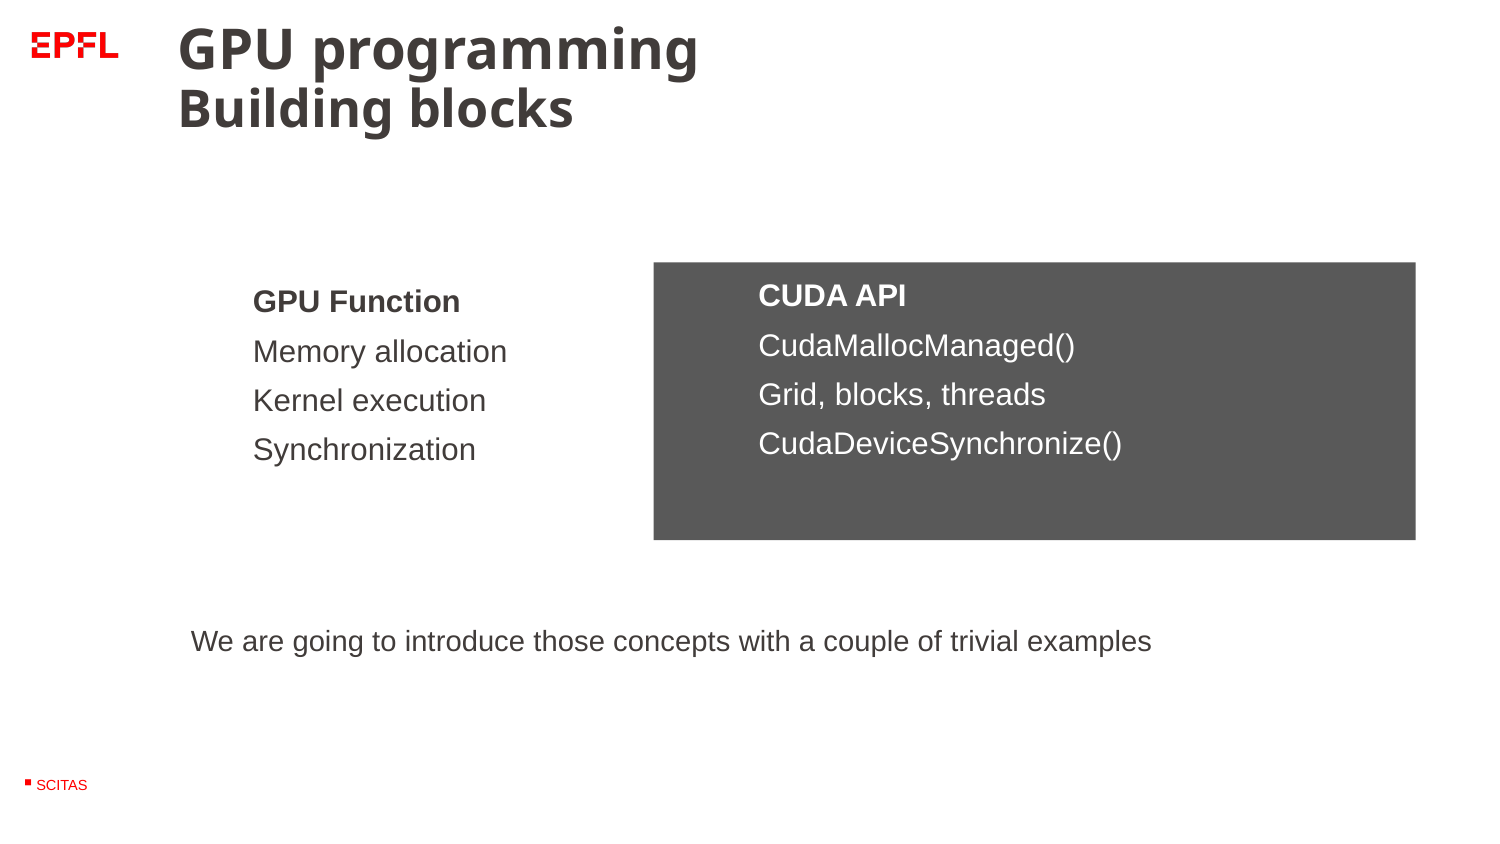

# GPU programming Building blocks
CUDA API
CudaMallocManaged()
Grid, blocks, threads
CudaDeviceSynchronize()
GPU Function
Memory allocation
Kernel execution
Synchronization
We are going to introduce those concepts with a couple of trivial examples